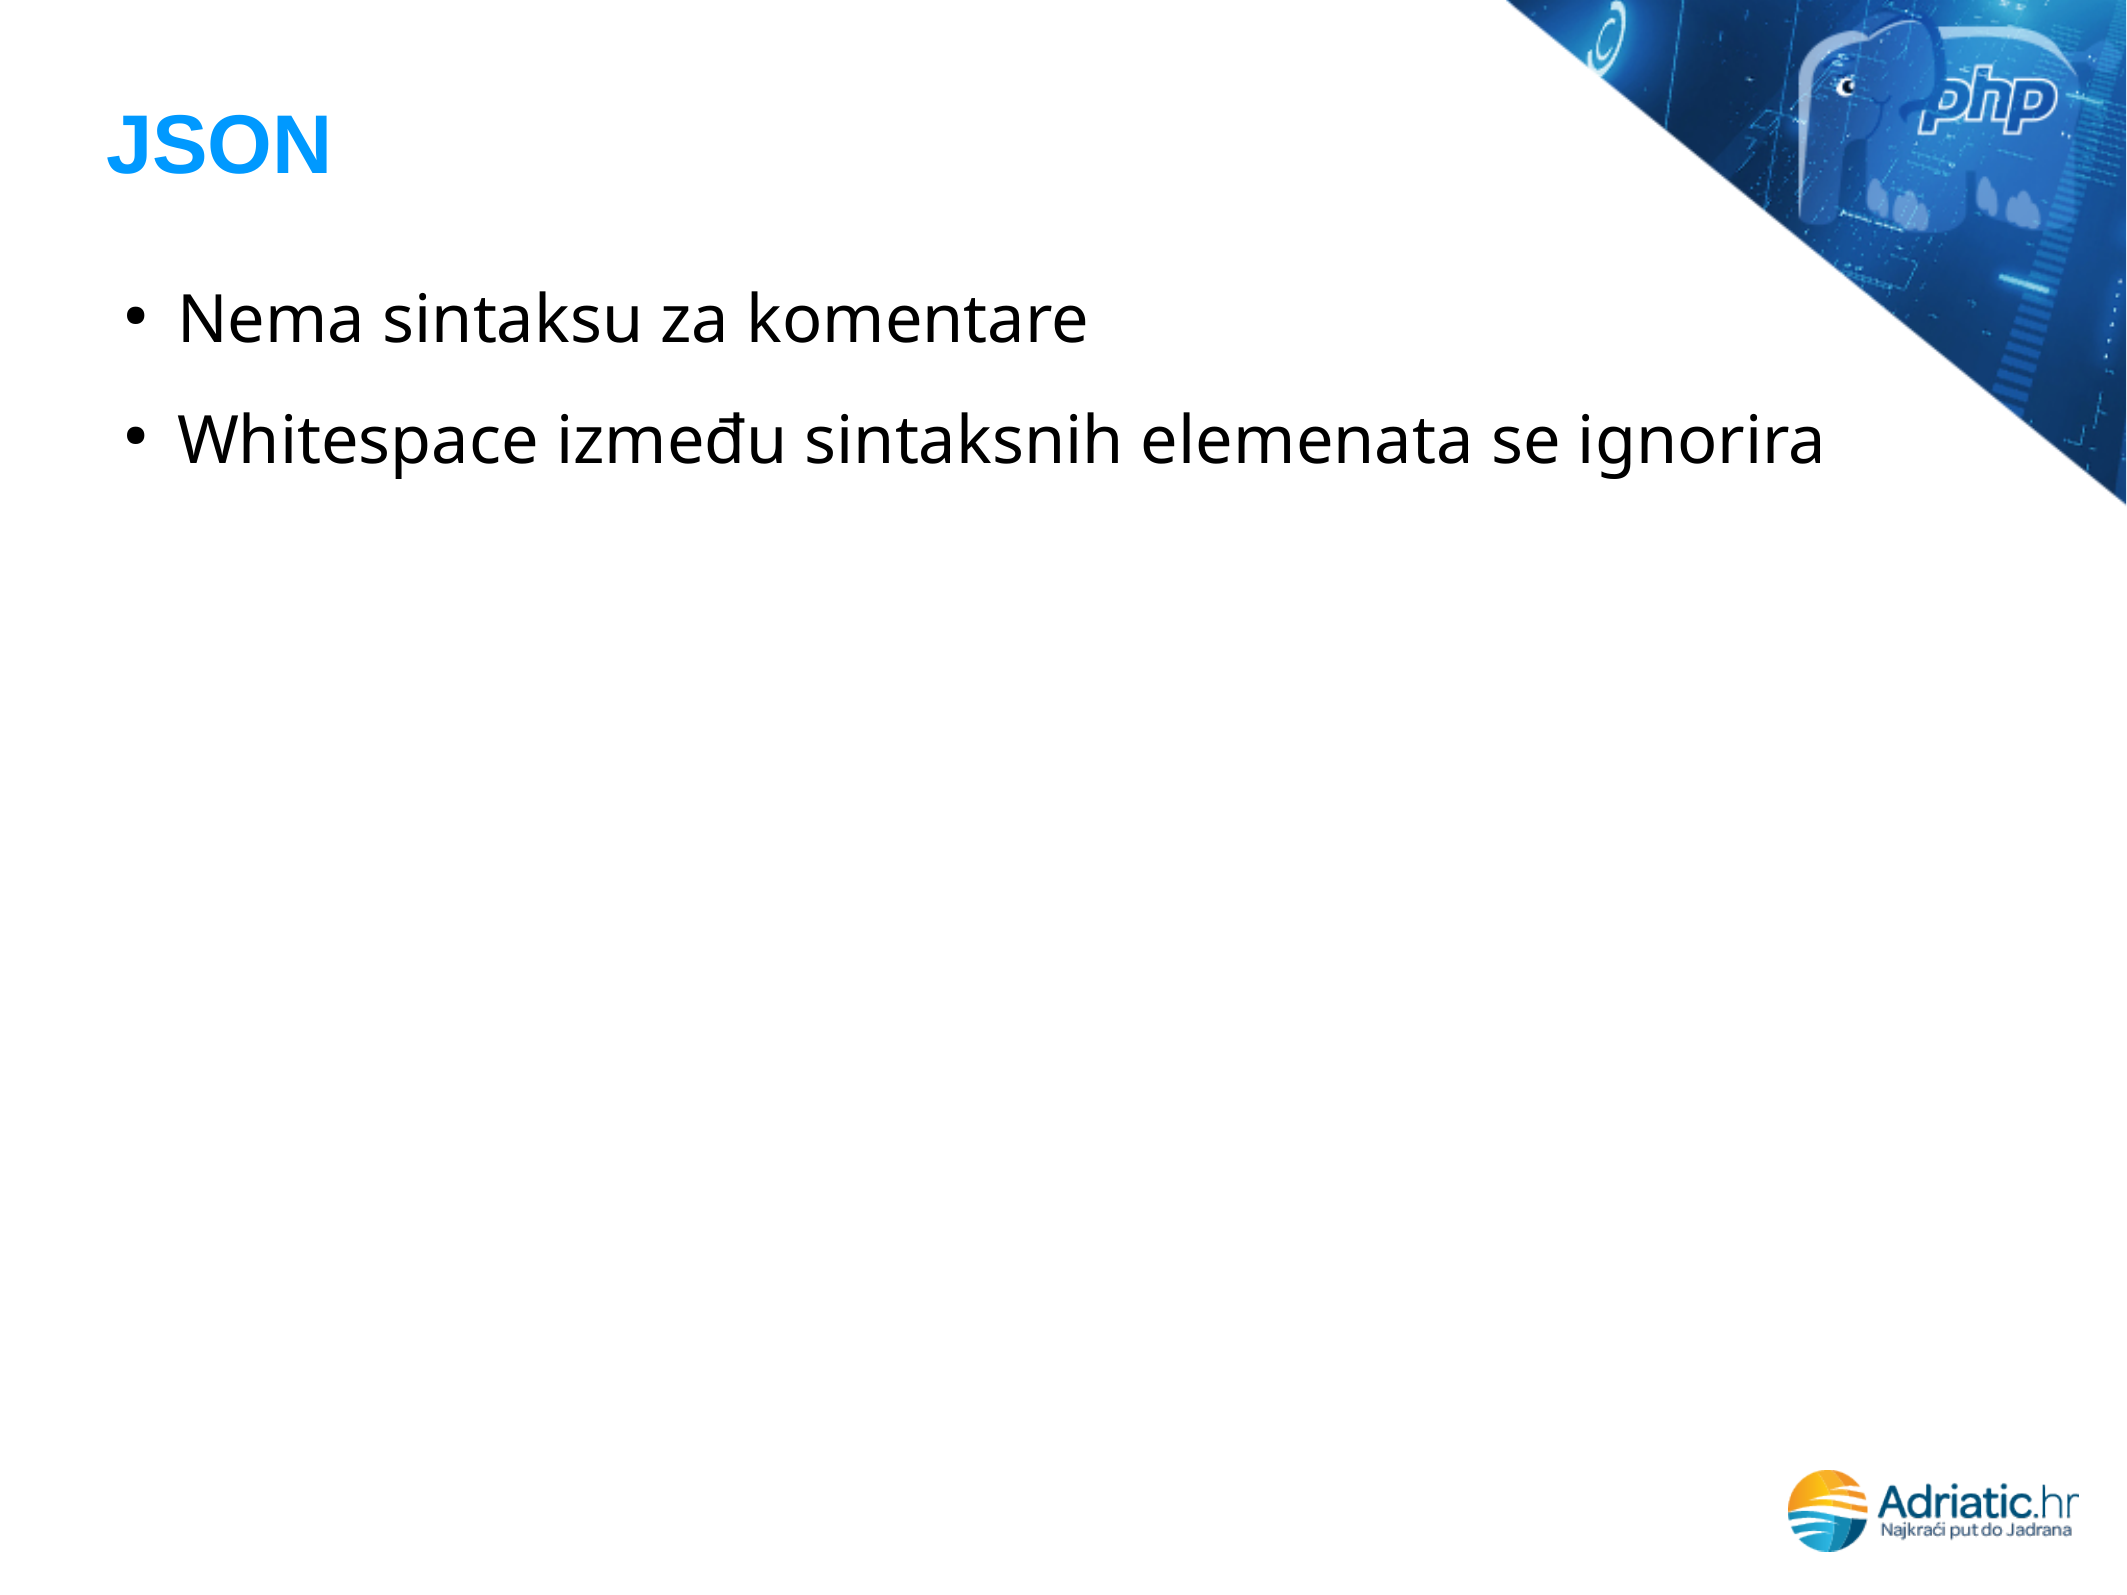

# JSON
Nema sintaksu za komentare
Whitespace između sintaksnih elemenata se ignorira